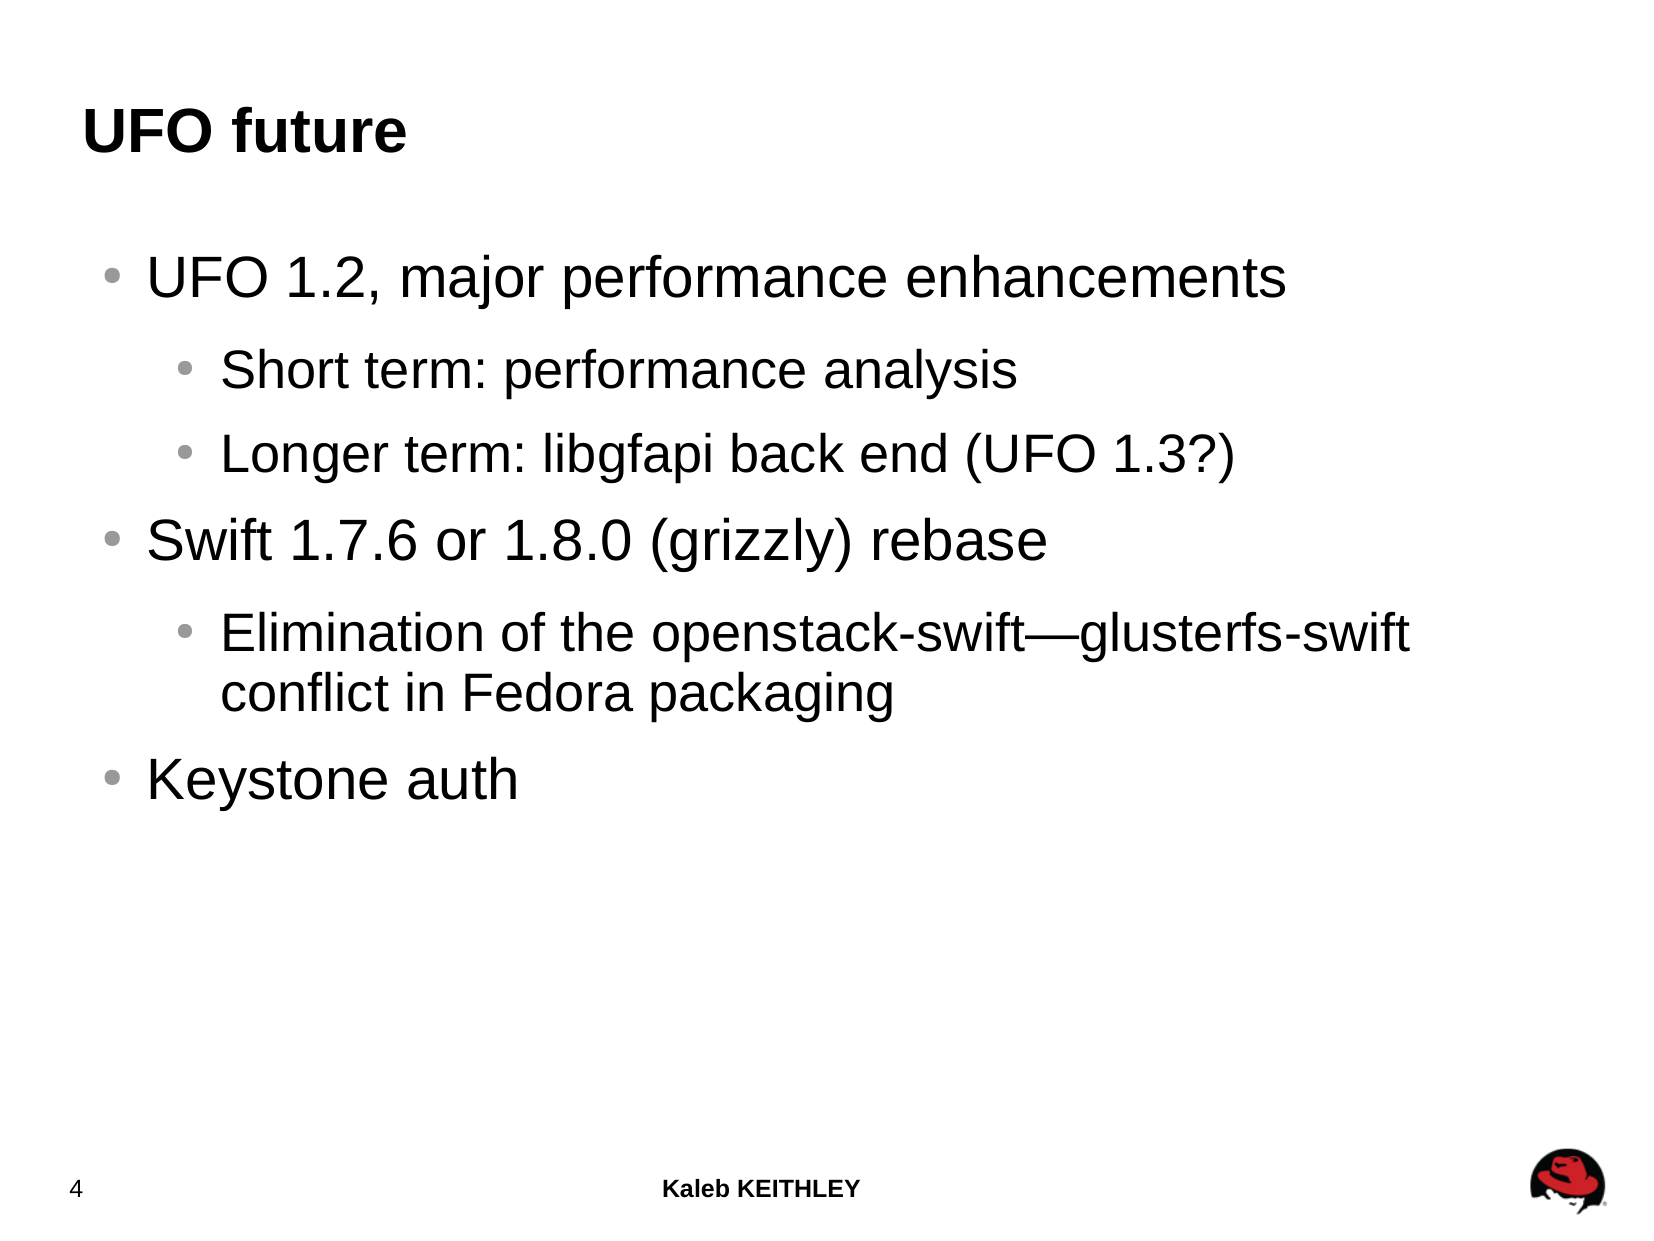

# UFO future
UFO 1.2, major performance enhancements
Short term: performance analysis
Longer term: libgfapi back end (UFO 1.3?)
Swift 1.7.6 or 1.8.0 (grizzly) rebase
Elimination of the openstack-swift—glusterfs-swift conflict in Fedora packaging
Keystone auth